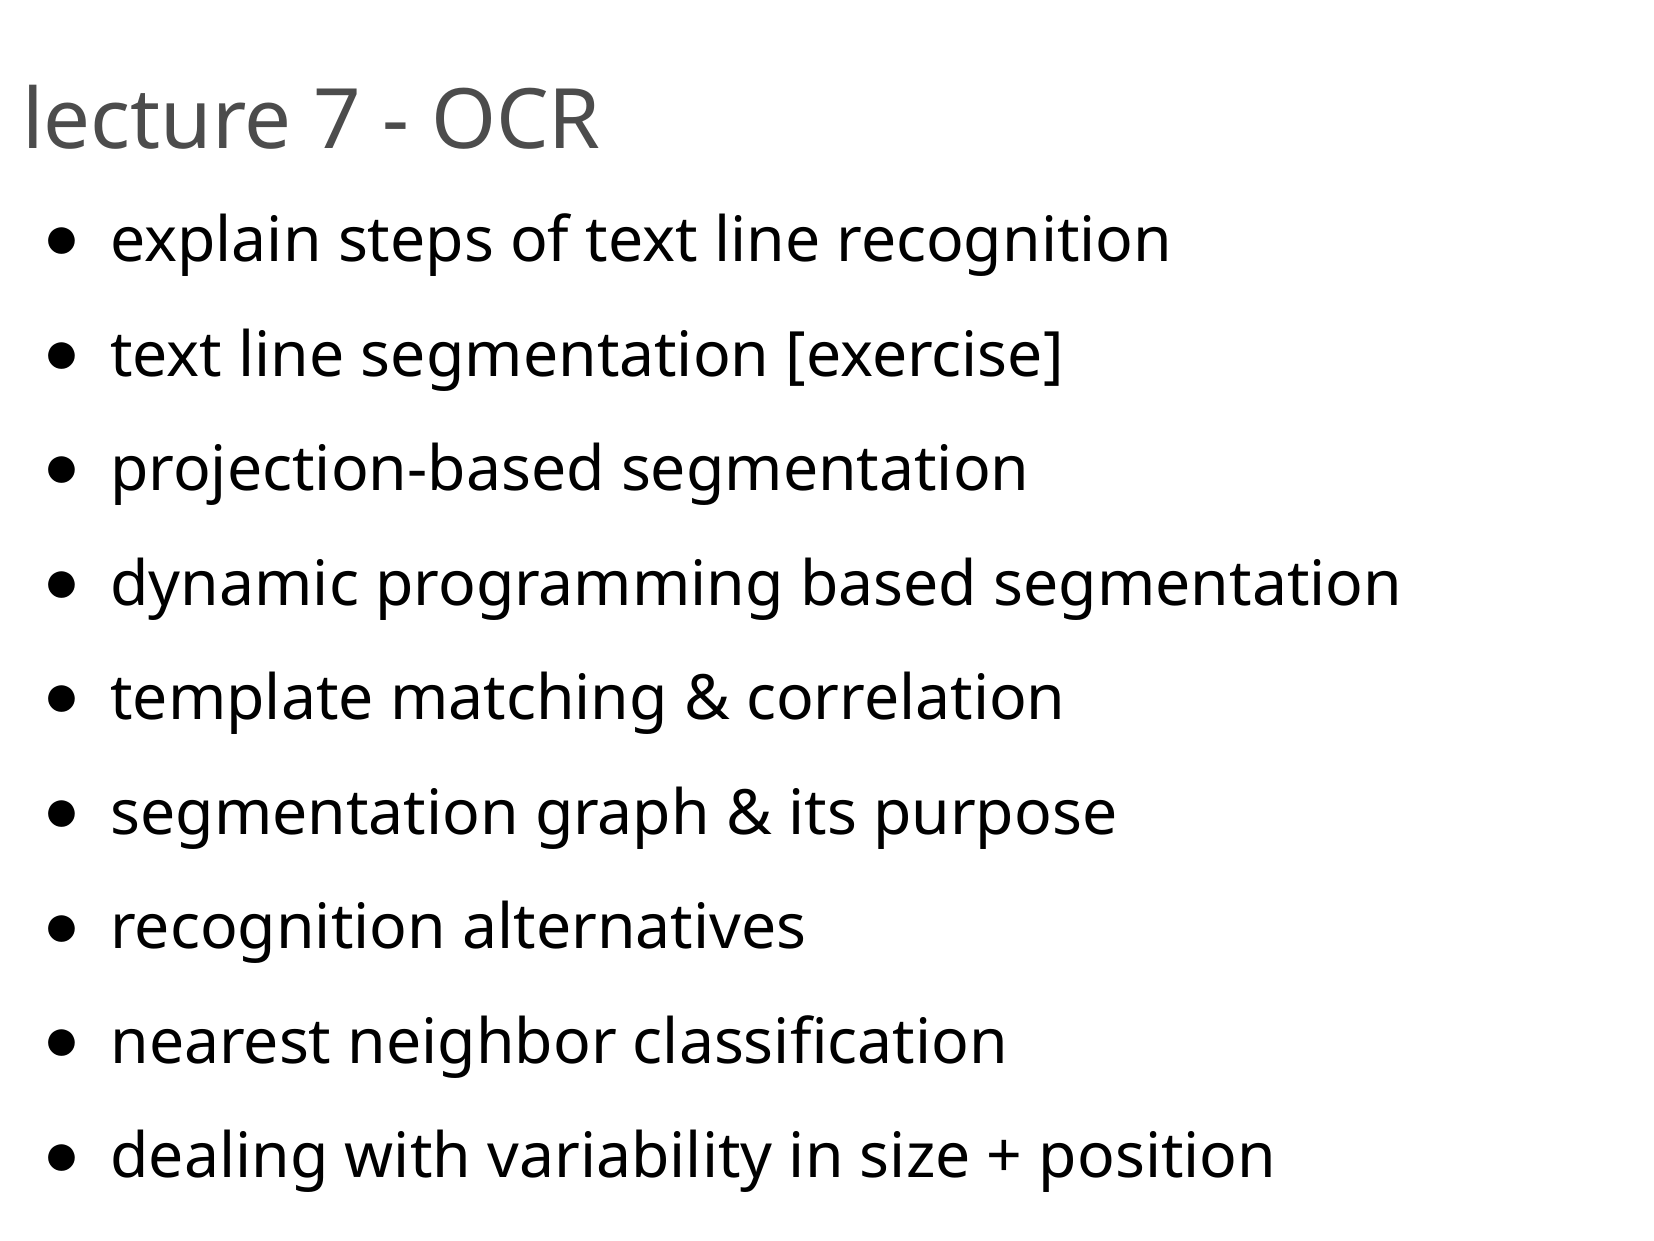

# lecture 7 - OCR
explain steps of text line recognition
text line segmentation [exercise]
projection-based segmentation
dynamic programming based segmentation
template matching & correlation
segmentation graph & its purpose
recognition alternatives
nearest neighbor classification
dealing with variability in size + position